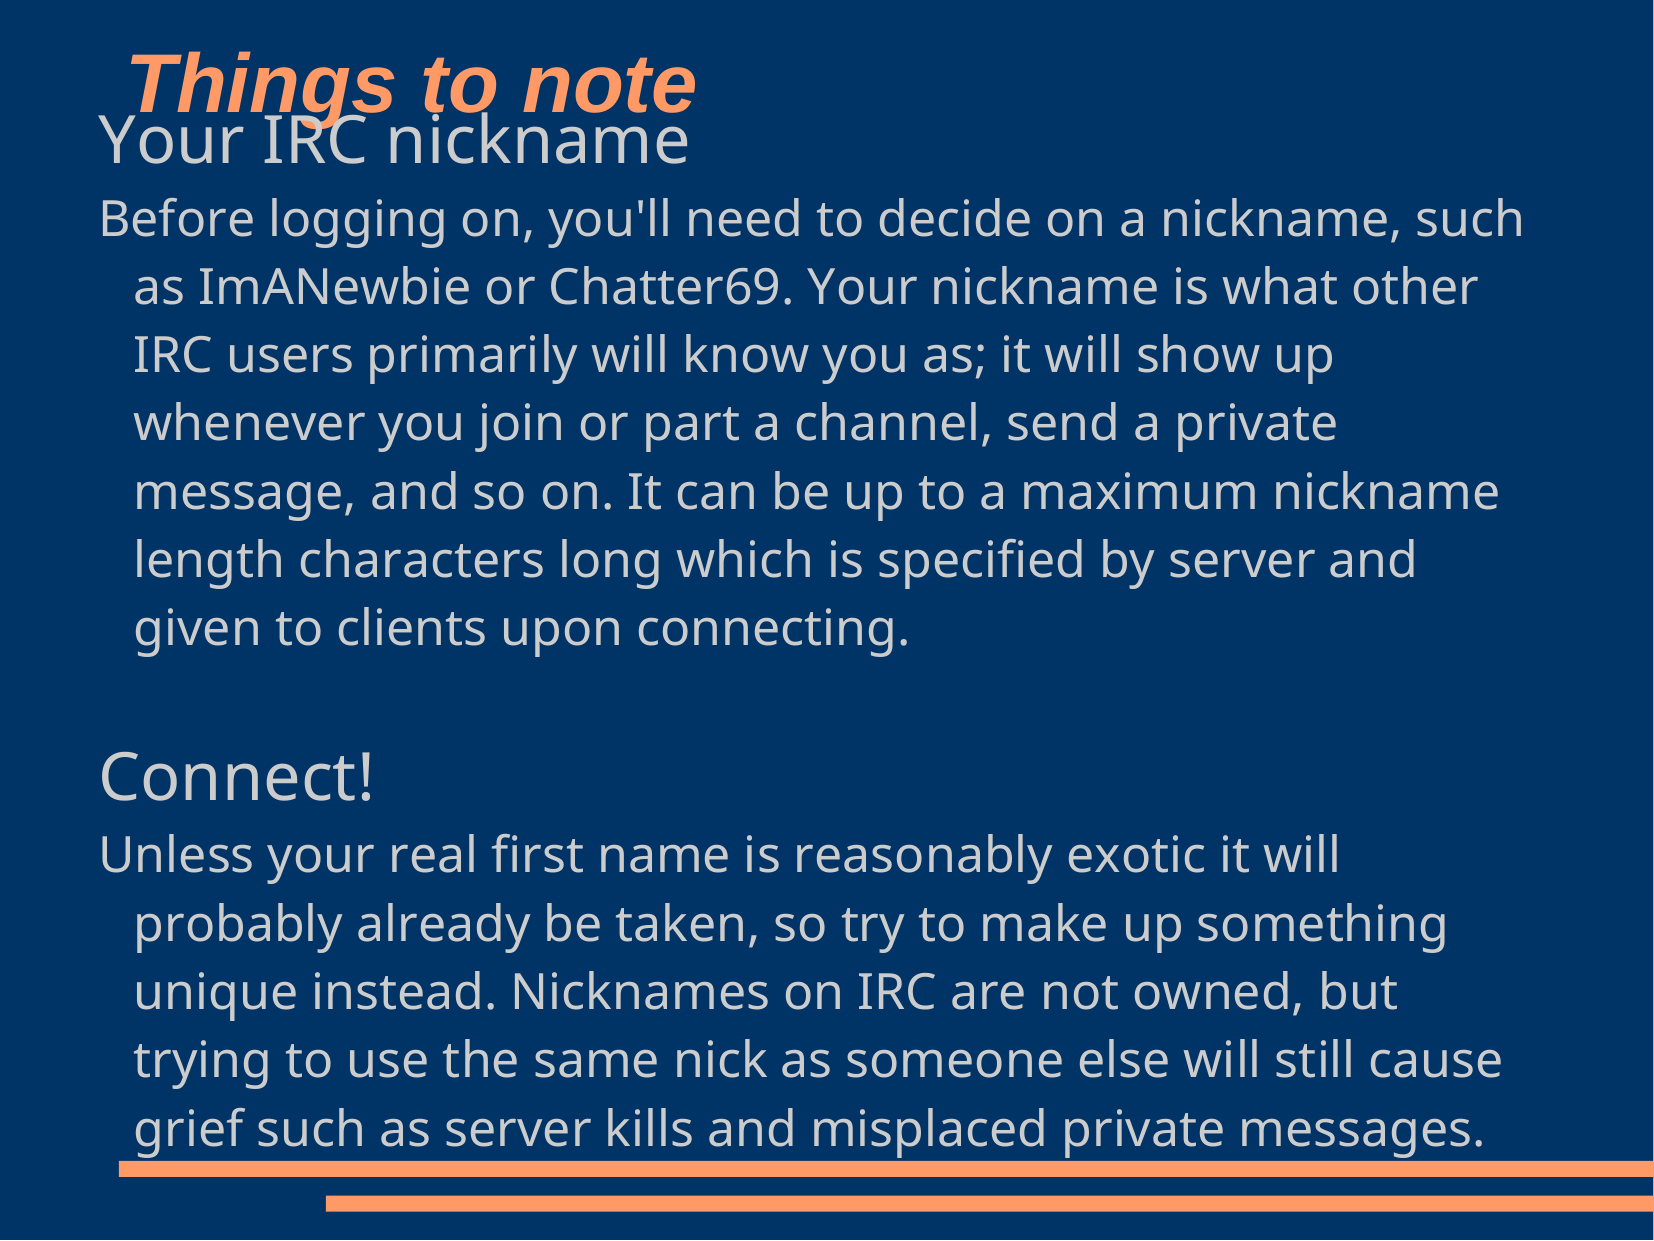

# Things to note
Your IRC nickname
Before logging on, you'll need to decide on a nickname, such as ImANewbie or Chatter69. Your nickname is what other IRC users primarily will know you as; it will show up whenever you join or part a channel, send a private message, and so on. It can be up to a maximum nickname length characters long which is specified by server and given to clients upon connecting.
Connect!
Unless your real first name is reasonably exotic it will probably already be taken, so try to make up something unique instead. Nicknames on IRC are not owned, but trying to use the same nick as someone else will still cause grief such as server kills and misplaced private messages.